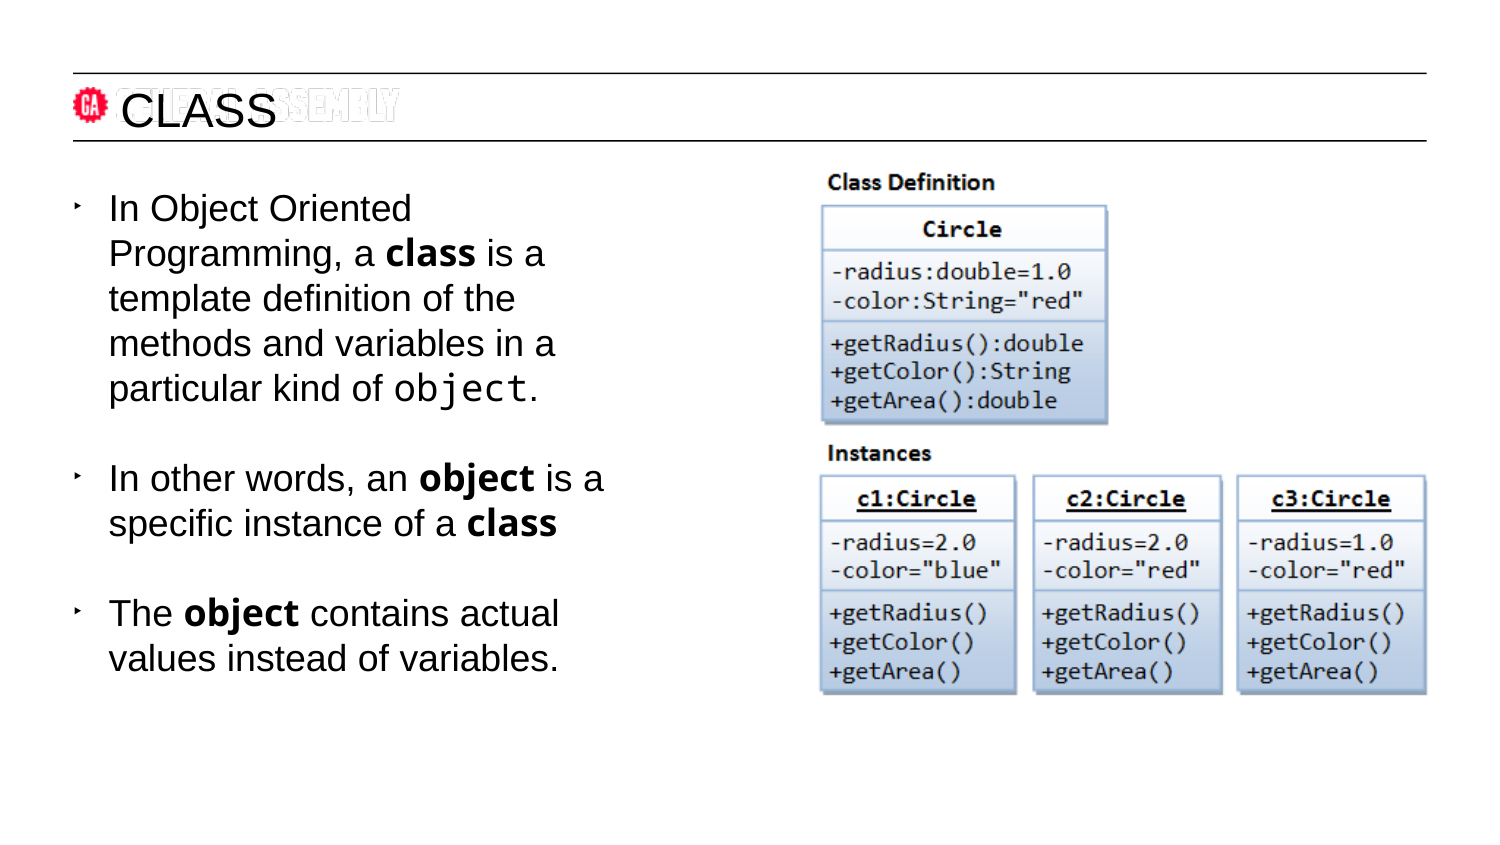

CLASS
In Object Oriented Programming, a class is a template definition of the methods and variables in a particular kind of object.
In other words, an object is a specific instance of a class
The object contains actual values instead of variables.